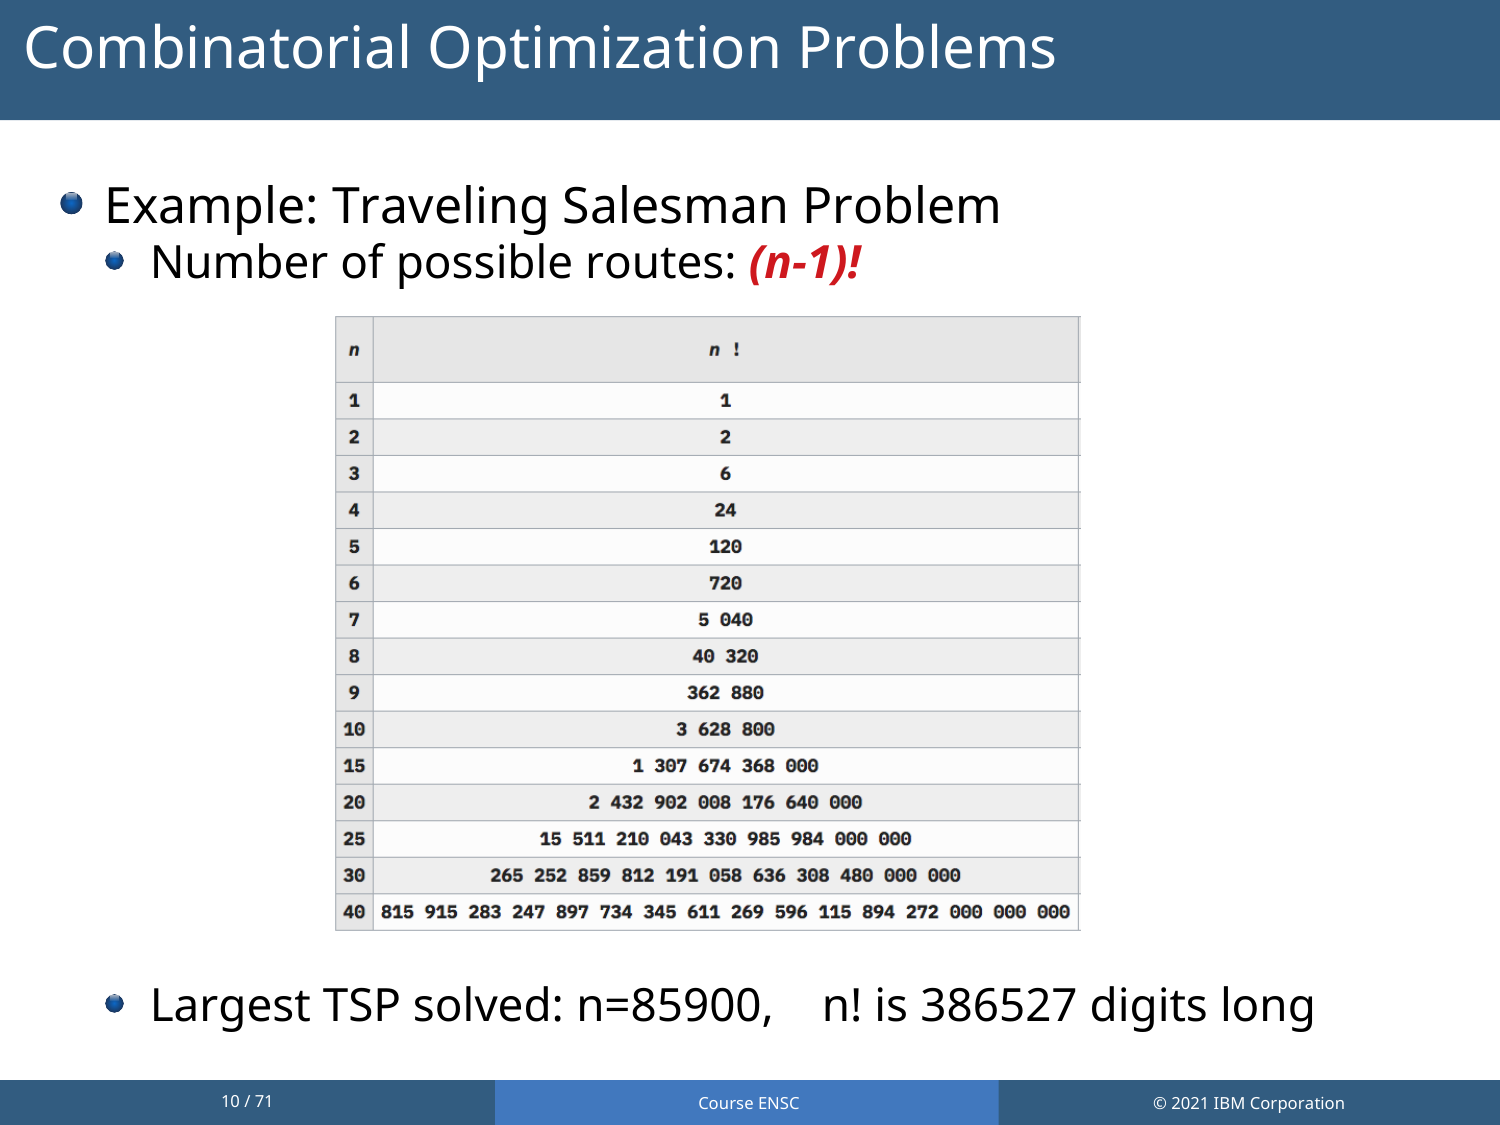

# Combinatorial Optimization Problems
Example: Traveling Salesman Problem
Number of possible routes: (n-1)!
Largest TSP solved: n=85900, n! is 386527 digits long